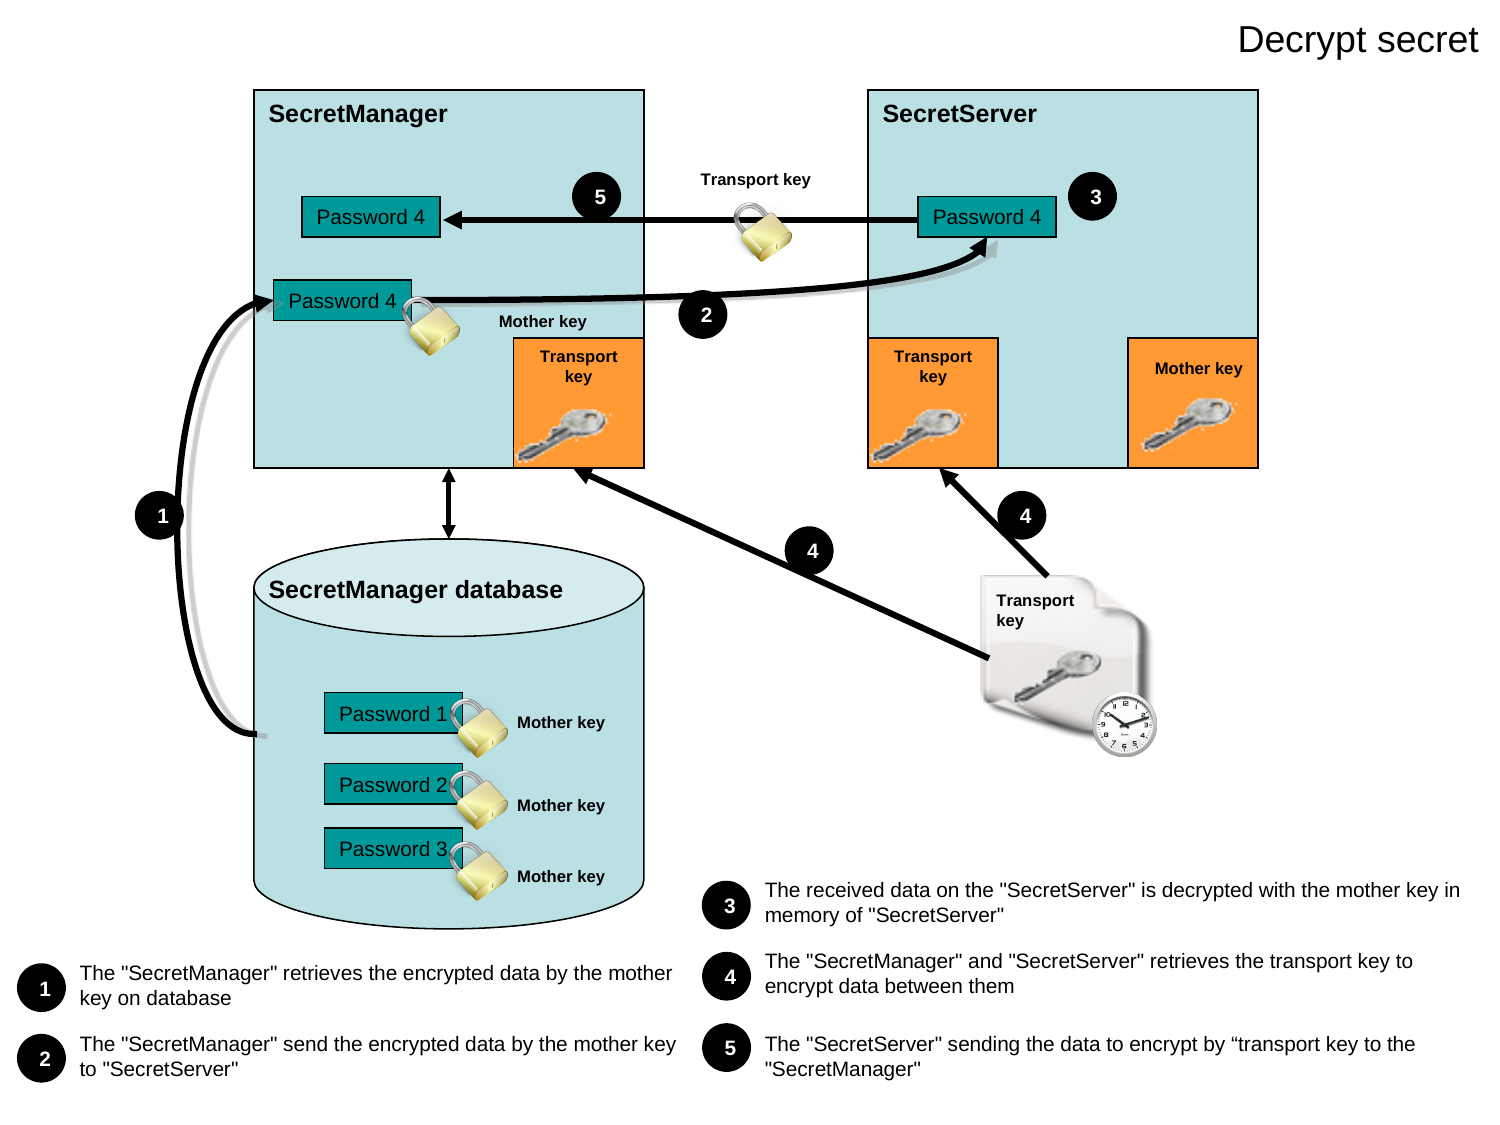

Decrypt secret
SecretManager
SecretServer
Transport key
5
3
Password 4
Password 4
Password 4
2
Mother key
Transport key
Transport
key
Mother key
1
4
4
SecretManager database
Transport
key
Password 1
Mother key
Password 2
Mother key
Password 3
Mother key
The received data on the "SecretServer" is decrypted with the mother key in memory of "SecretServer"
3
The "SecretManager" and "SecretServer" retrieves the transport key to encrypt data between them
The "SecretManager" retrieves the encrypted data by the mother key on database
4
1
The "SecretManager" send the encrypted data by the mother key to "SecretServer"
The "SecretServer" sending the data to encrypt by “transport key to the "SecretManager"
5
2